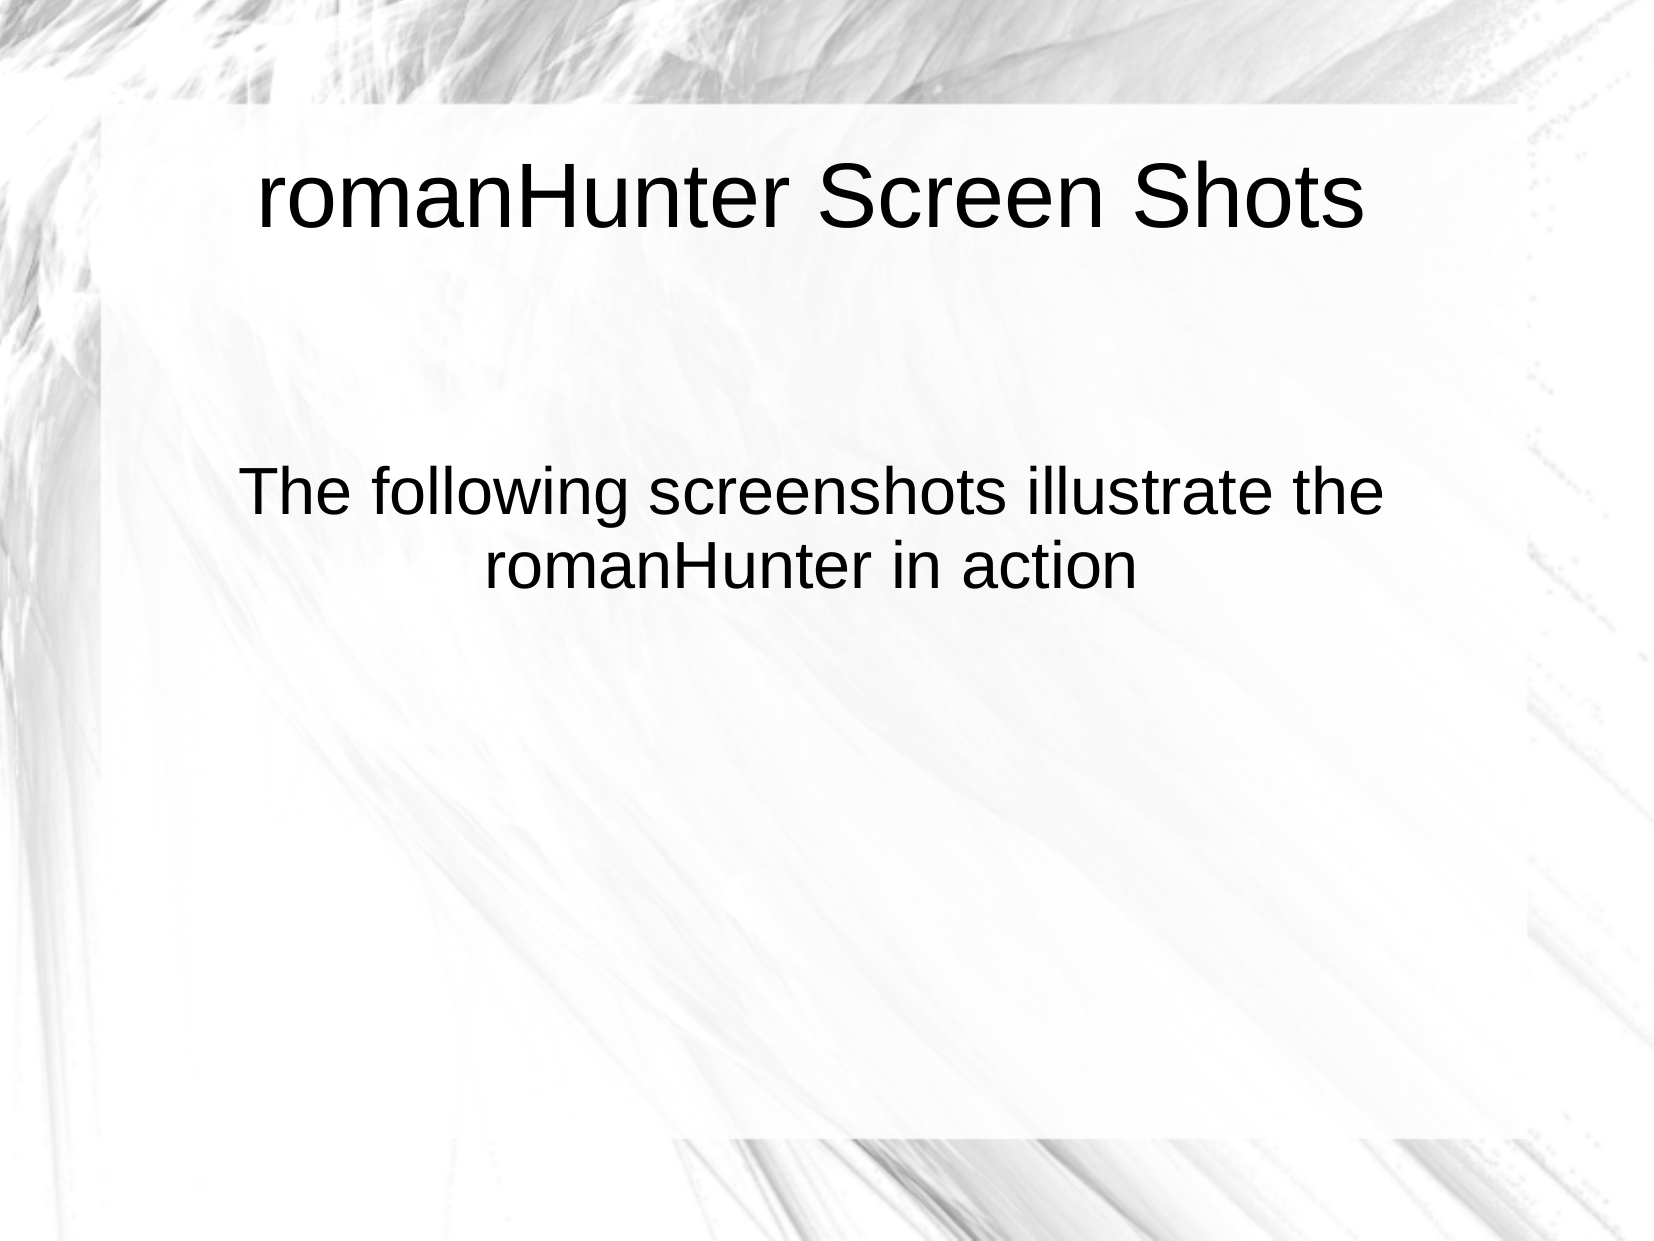

# romanHunter Screen Shots
The following screenshots illustrate the romanHunter in action